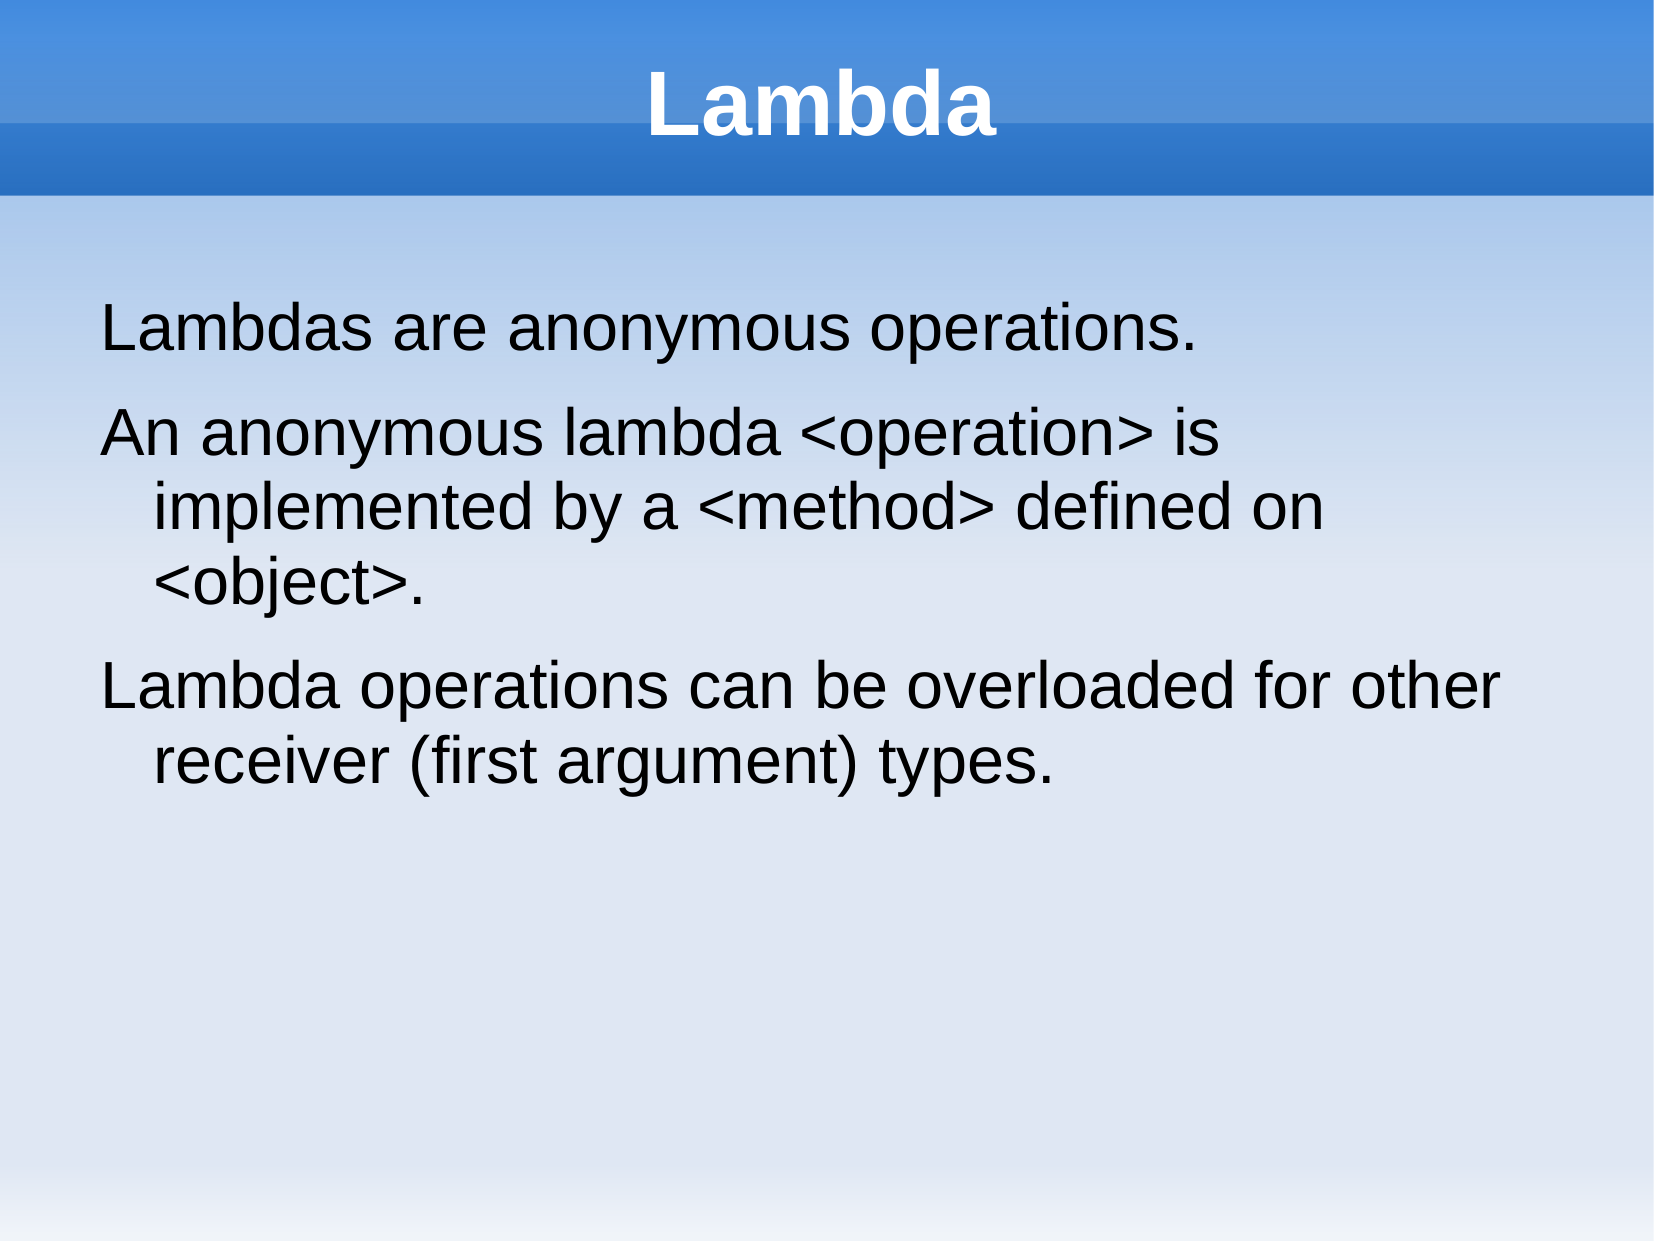

# Lambda
Lambdas are anonymous operations.
An anonymous lambda <operation> is implemented by a <method> defined on <object>.
Lambda operations can be overloaded for other receiver (first argument) types.